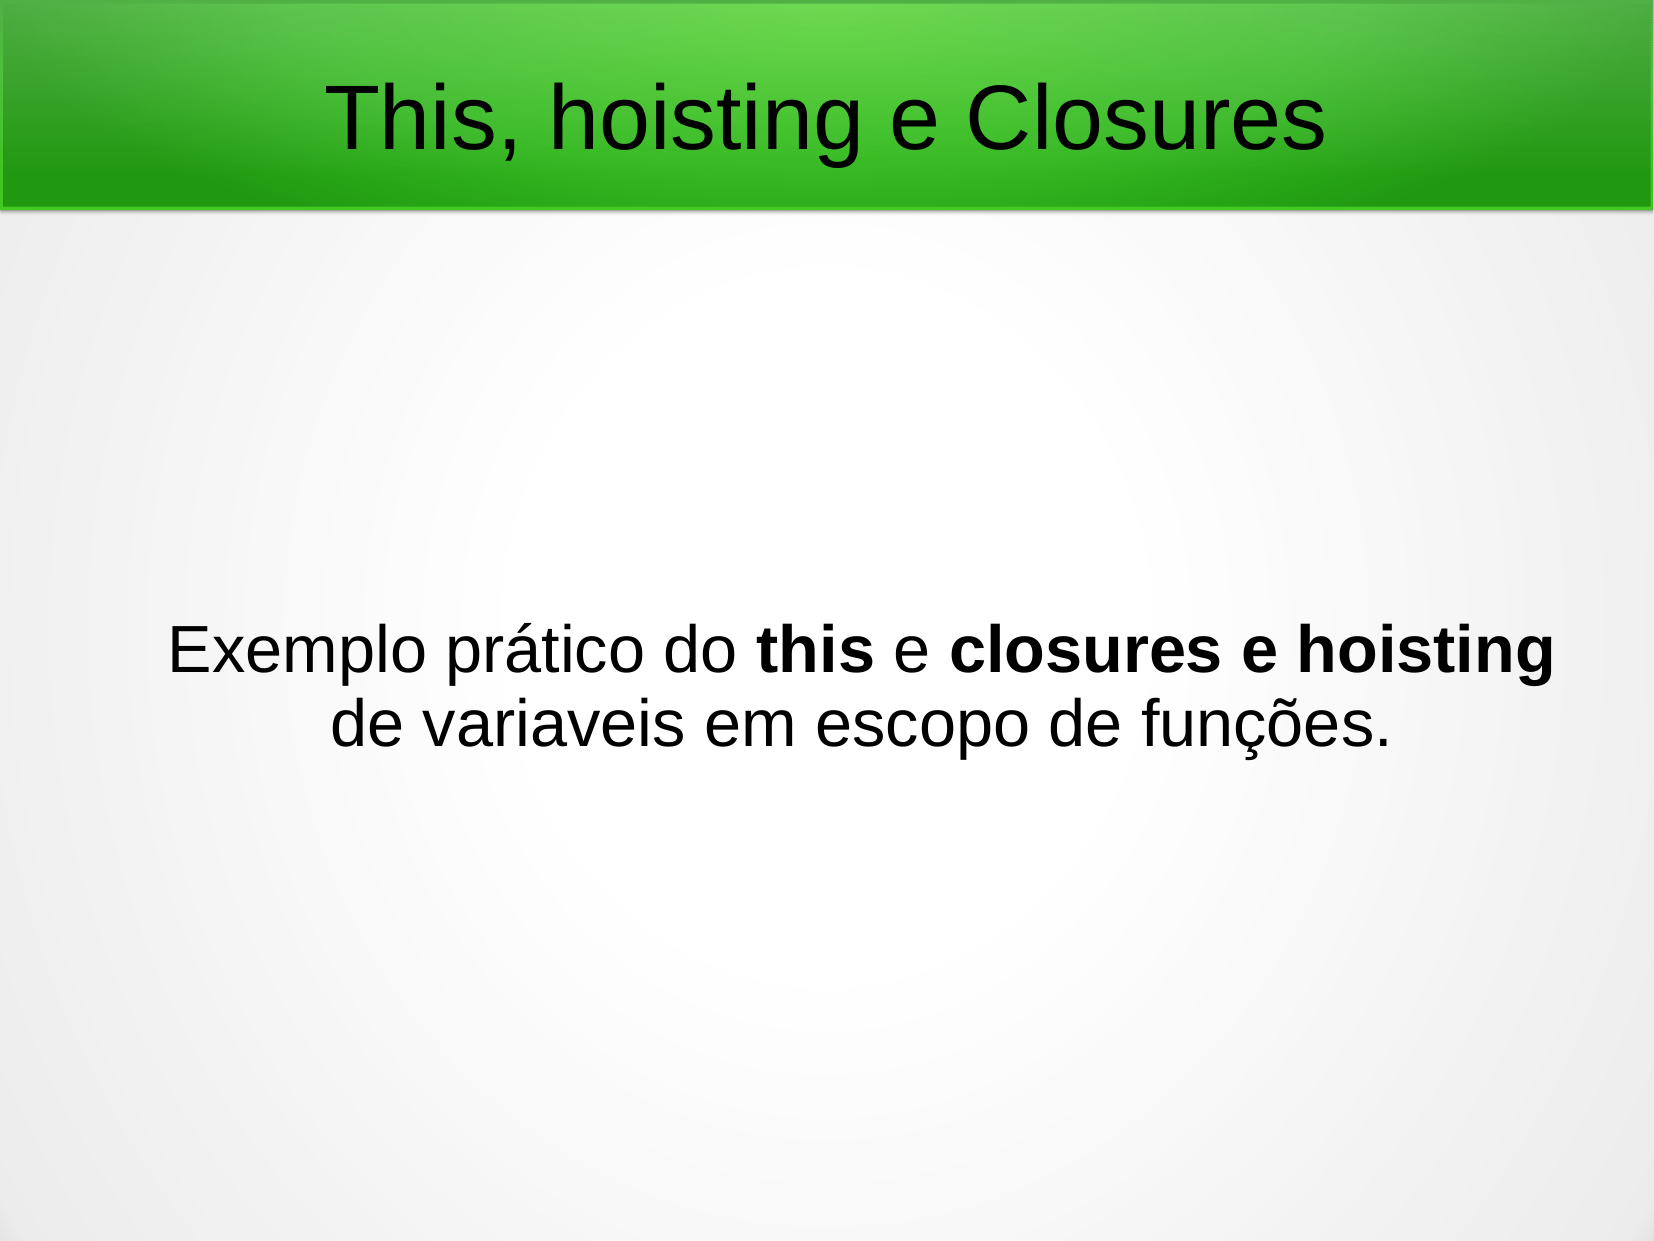

# This, hoisting e Closures
Exemplo prático do this e closures e hoisting de variaveis em escopo de funções.